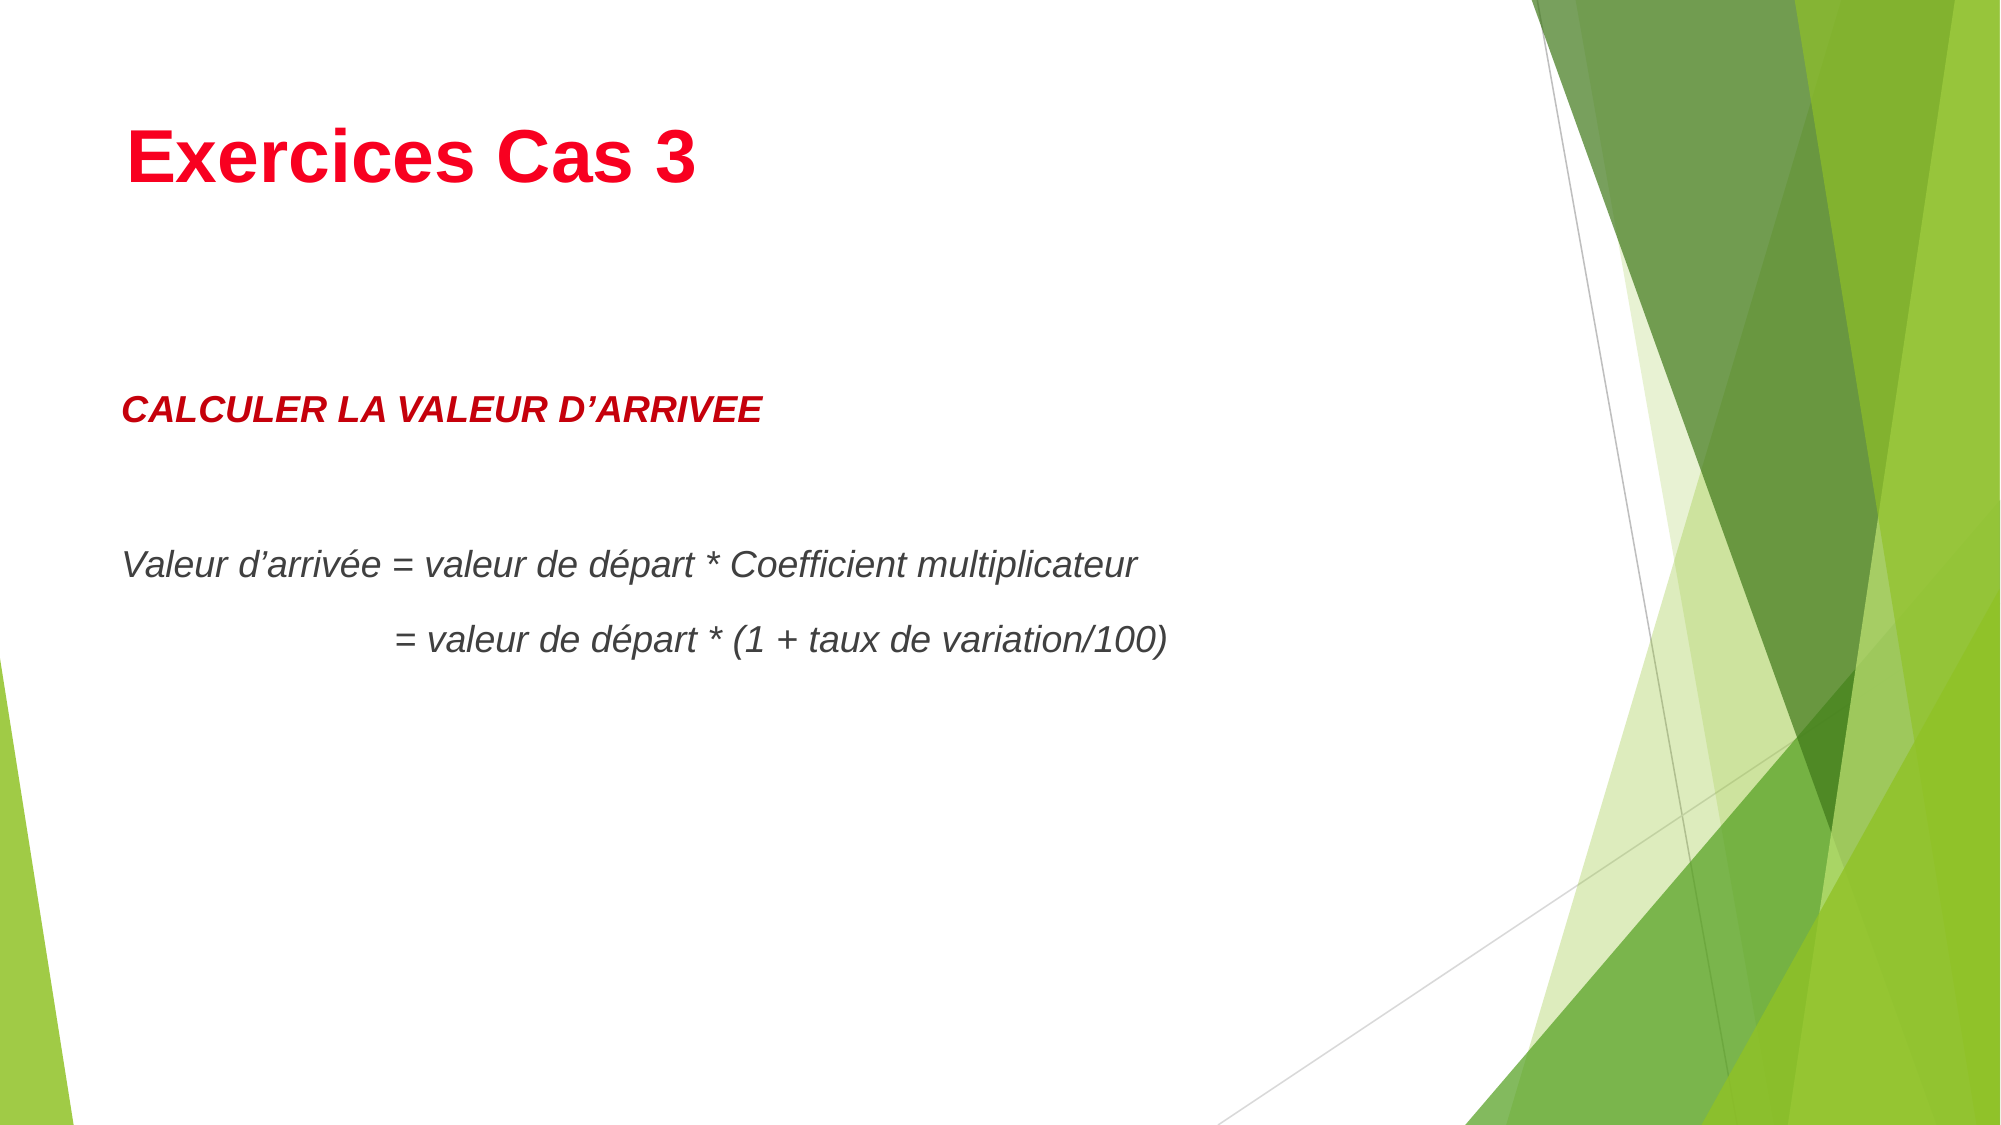

# Exercices Cas 3
CALCULER LA VALEUR D’ARRIVEE
Valeur d’arrivée = valeur de départ * Coefficient multiplicateur
 = valeur de départ * (1 + taux de variation/100)